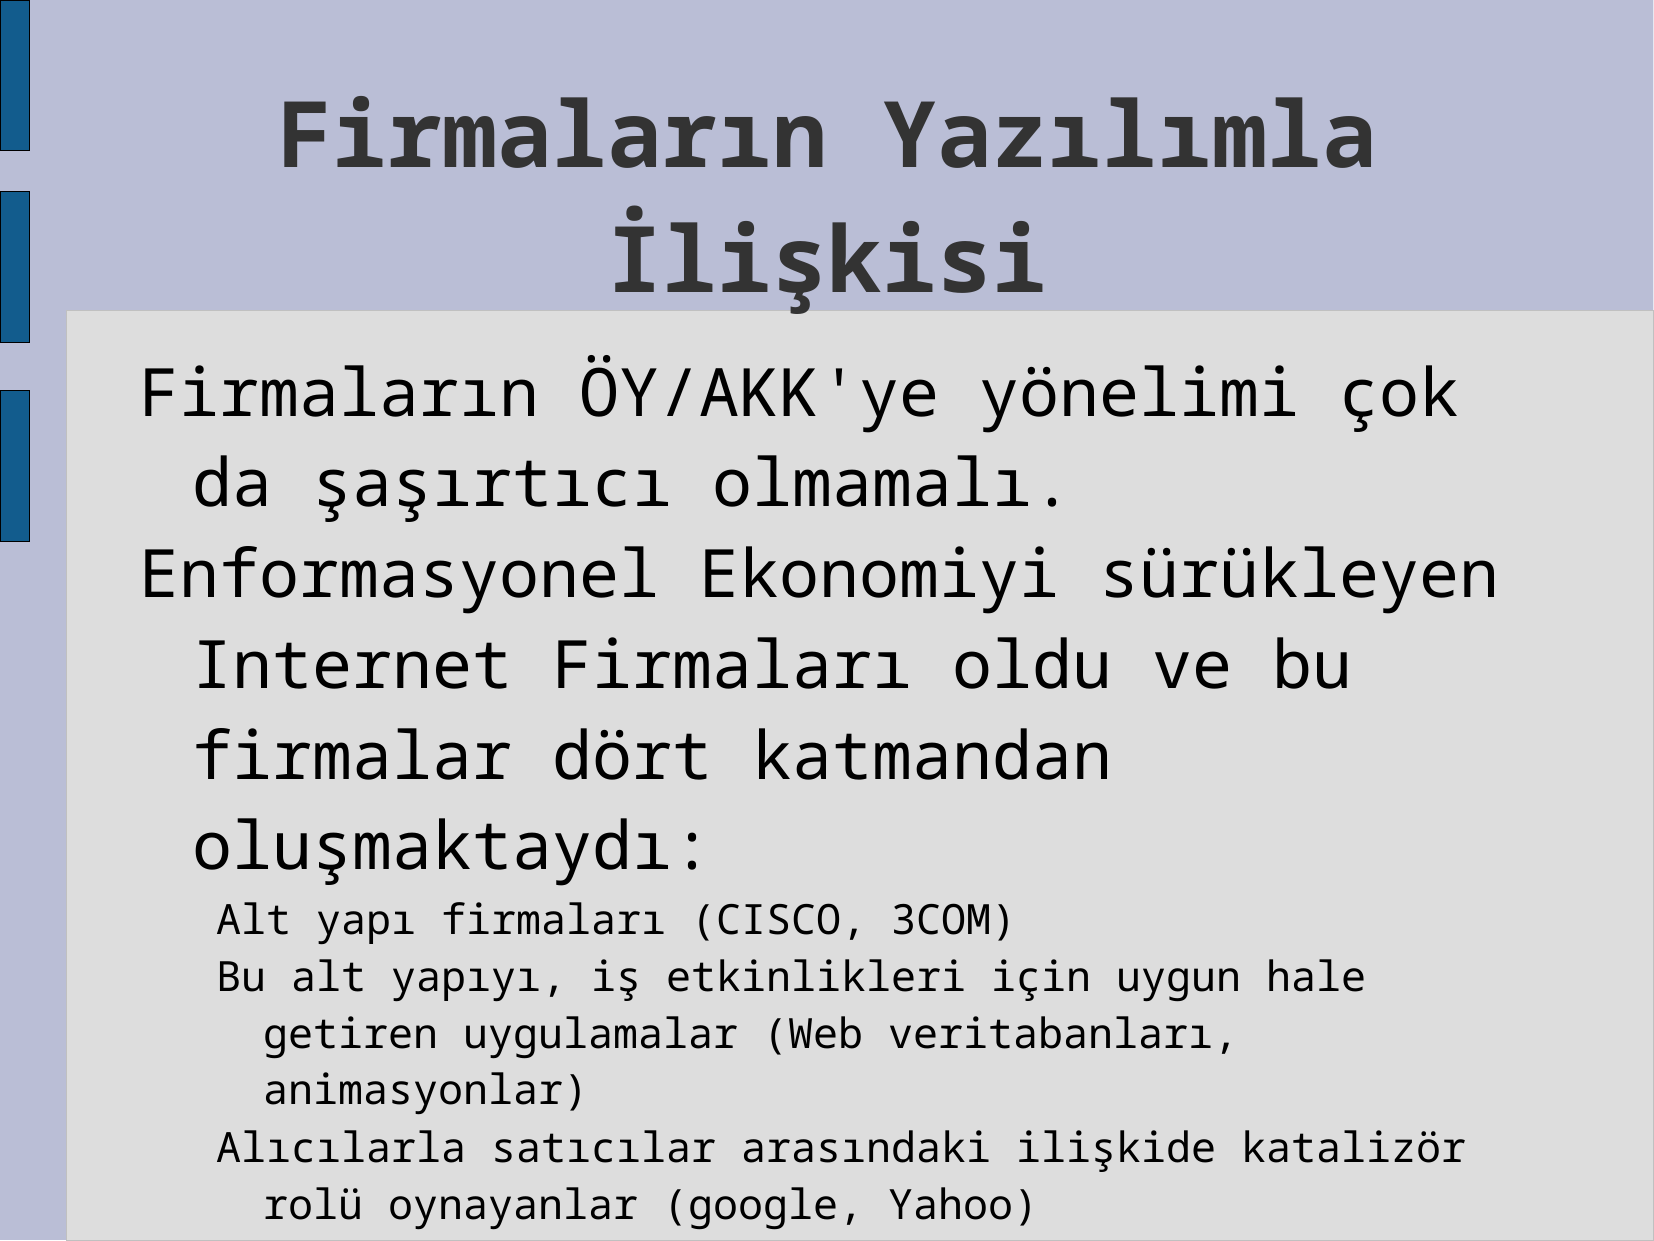

# Firmaların Yazılımla İlişkisi
Firmaların ÖY/AKK'ye yönelimi çok da şaşırtıcı olmamalı.
Enformasyonel Ekonomiyi sürükleyen Internet Firmaları oldu ve bu firmalar dört katmandan oluşmaktaydı:
Alt yapı firmaları (CISCO, 3COM)
Bu alt yapıyı, iş etkinlikleri için uygun hale getiren uygulamalar (Web veritabanları, animasyonlar)
Alıcılarla satıcılar arasındaki ilişkide katalizör rolü oynayanlar (google, Yahoo)
 Web'den doğrudan satış yapan, eğlence hizmetleri sunan firmalar.